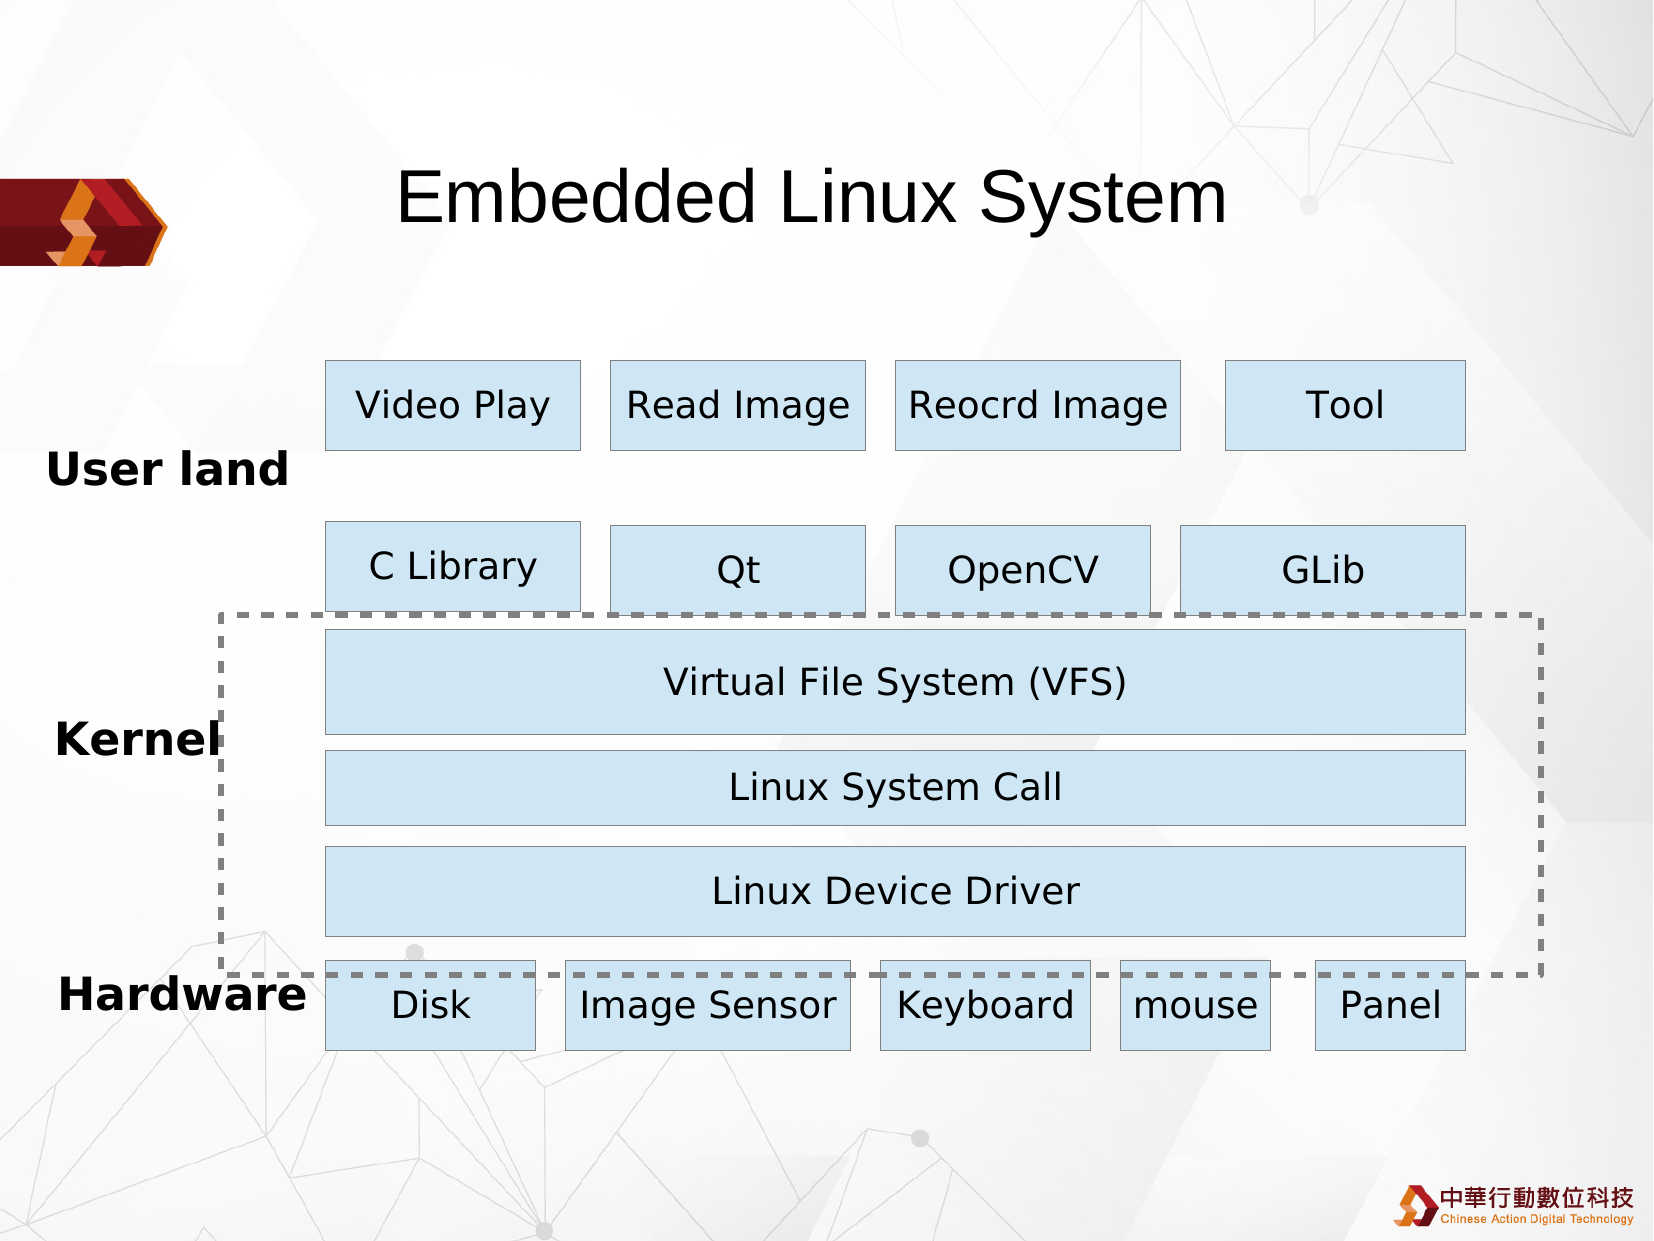

# Embedded Linux System
Video Play
Read Image
Reocrd Image
Reocrd Image
Tool
User land
C Library
Qt
OpenCV
GLib
Virtual File System (VFS)
Kernel
Linux System Call
Linux Device Driver
Hardware
Disk
Image Sensor
Keyboard
mouse
Panel